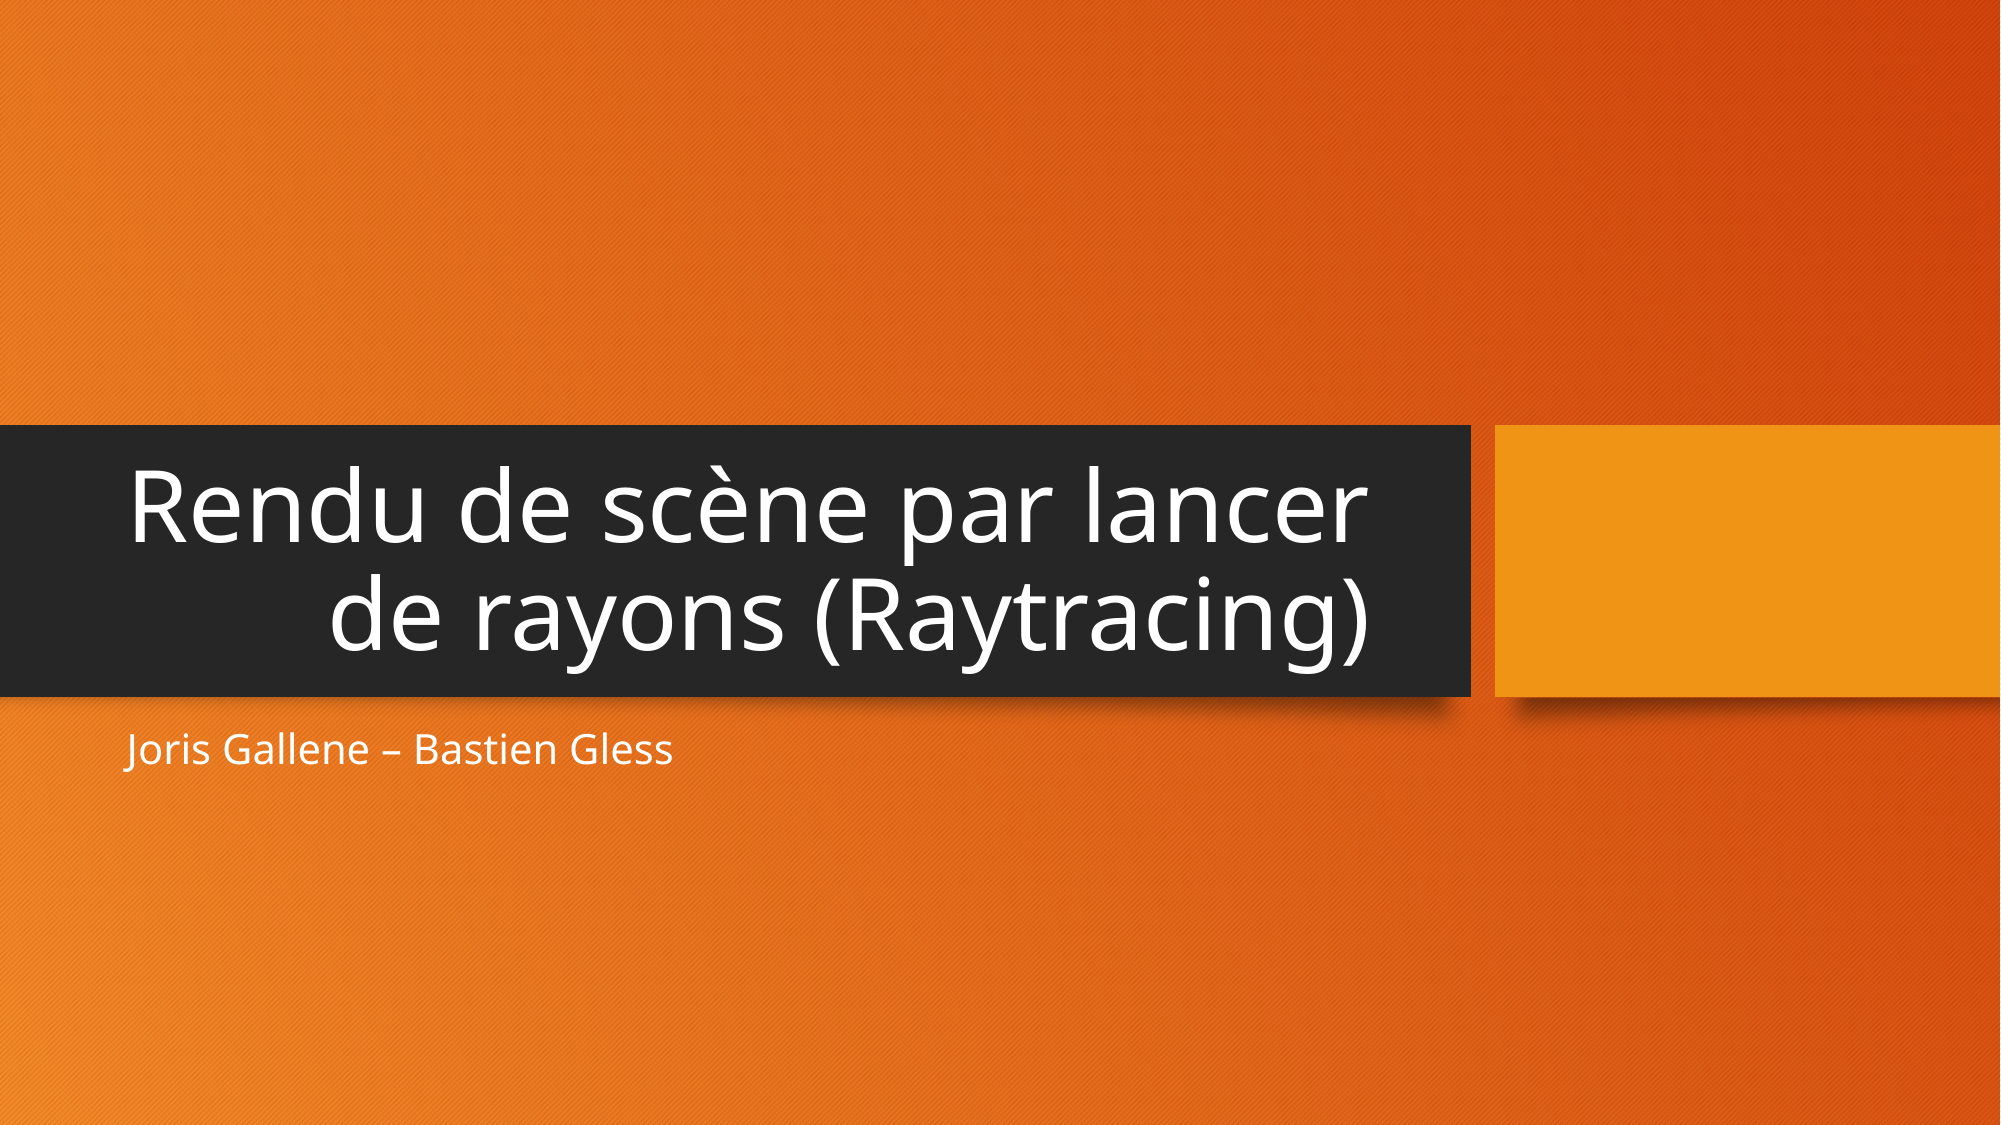

# Rendu de scène par lancer de rayons (Raytracing)
Joris Gallene – Bastien Gless